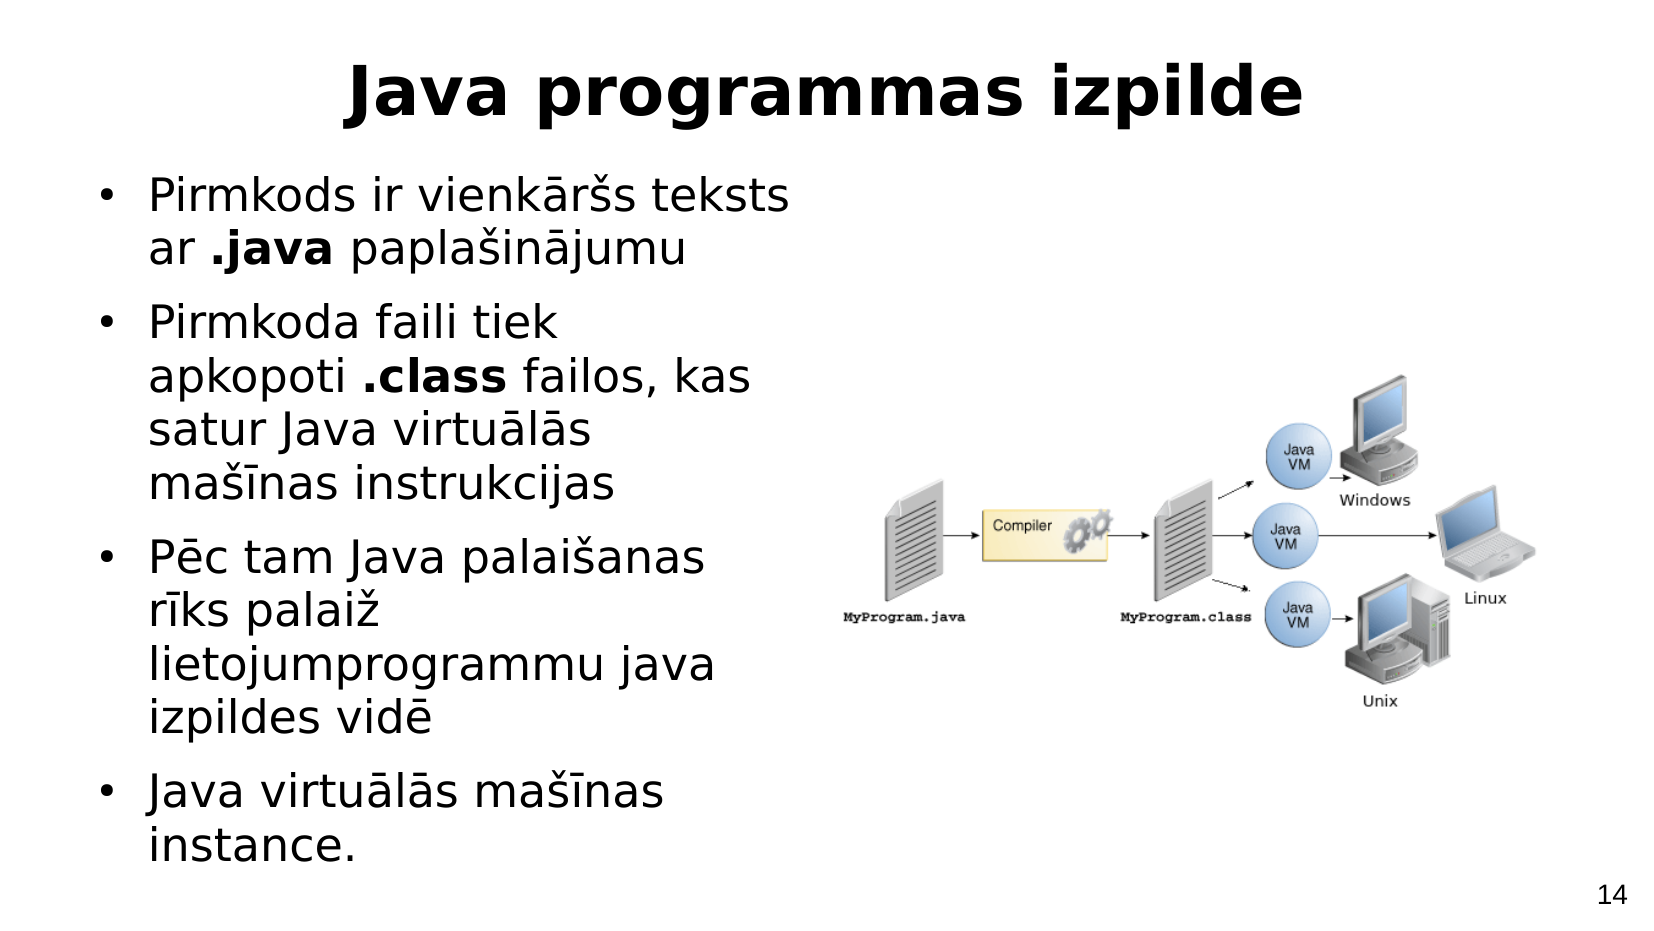

# Java programmas izpilde
Pirmkods ir vienkāršs teksts ar .java paplašinājumu
Pirmkoda faili tiek apkopoti .class failos, kas satur Java virtuālās mašīnas instrukcijas
Pēc tam Java palaišanas rīks palaiž lietojumprogrammu java izpildes vidē
Java virtuālās mašīnas instance.